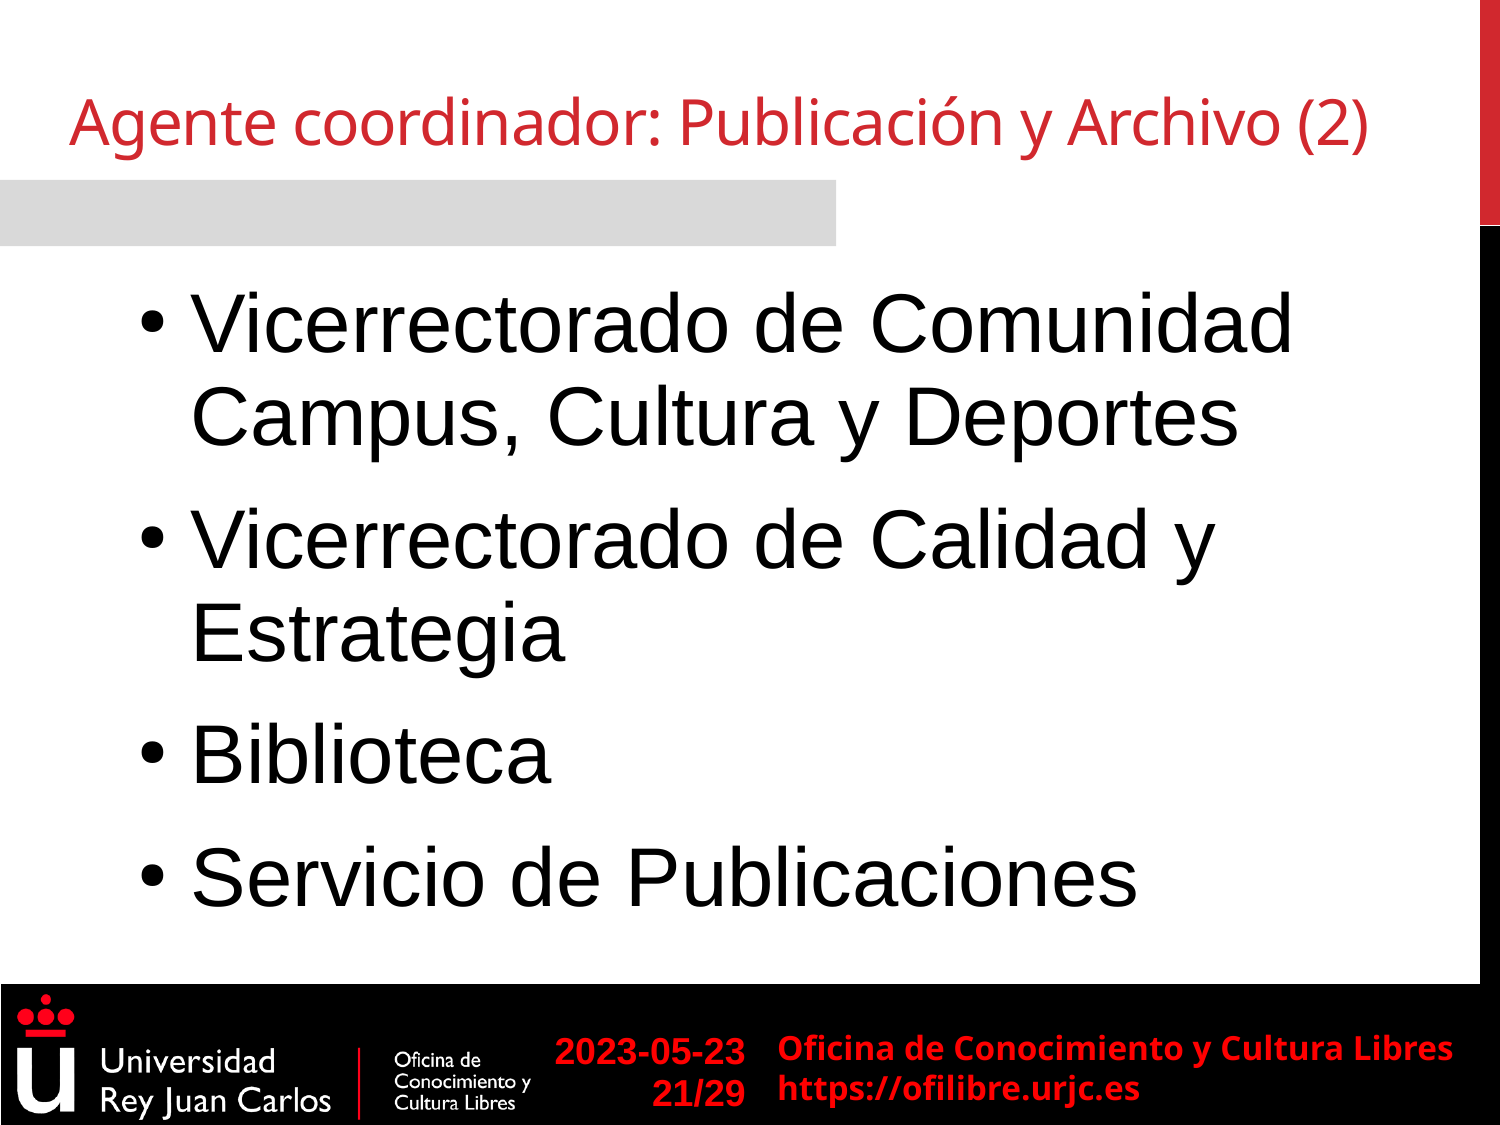

Agente coordinador: Publicación y Archivo (2)
# Vicerrectorado de Comunidad Campus, Cultura y Deportes
Vicerrectorado de Calidad y Estrategia
Biblioteca
Servicio de Publicaciones